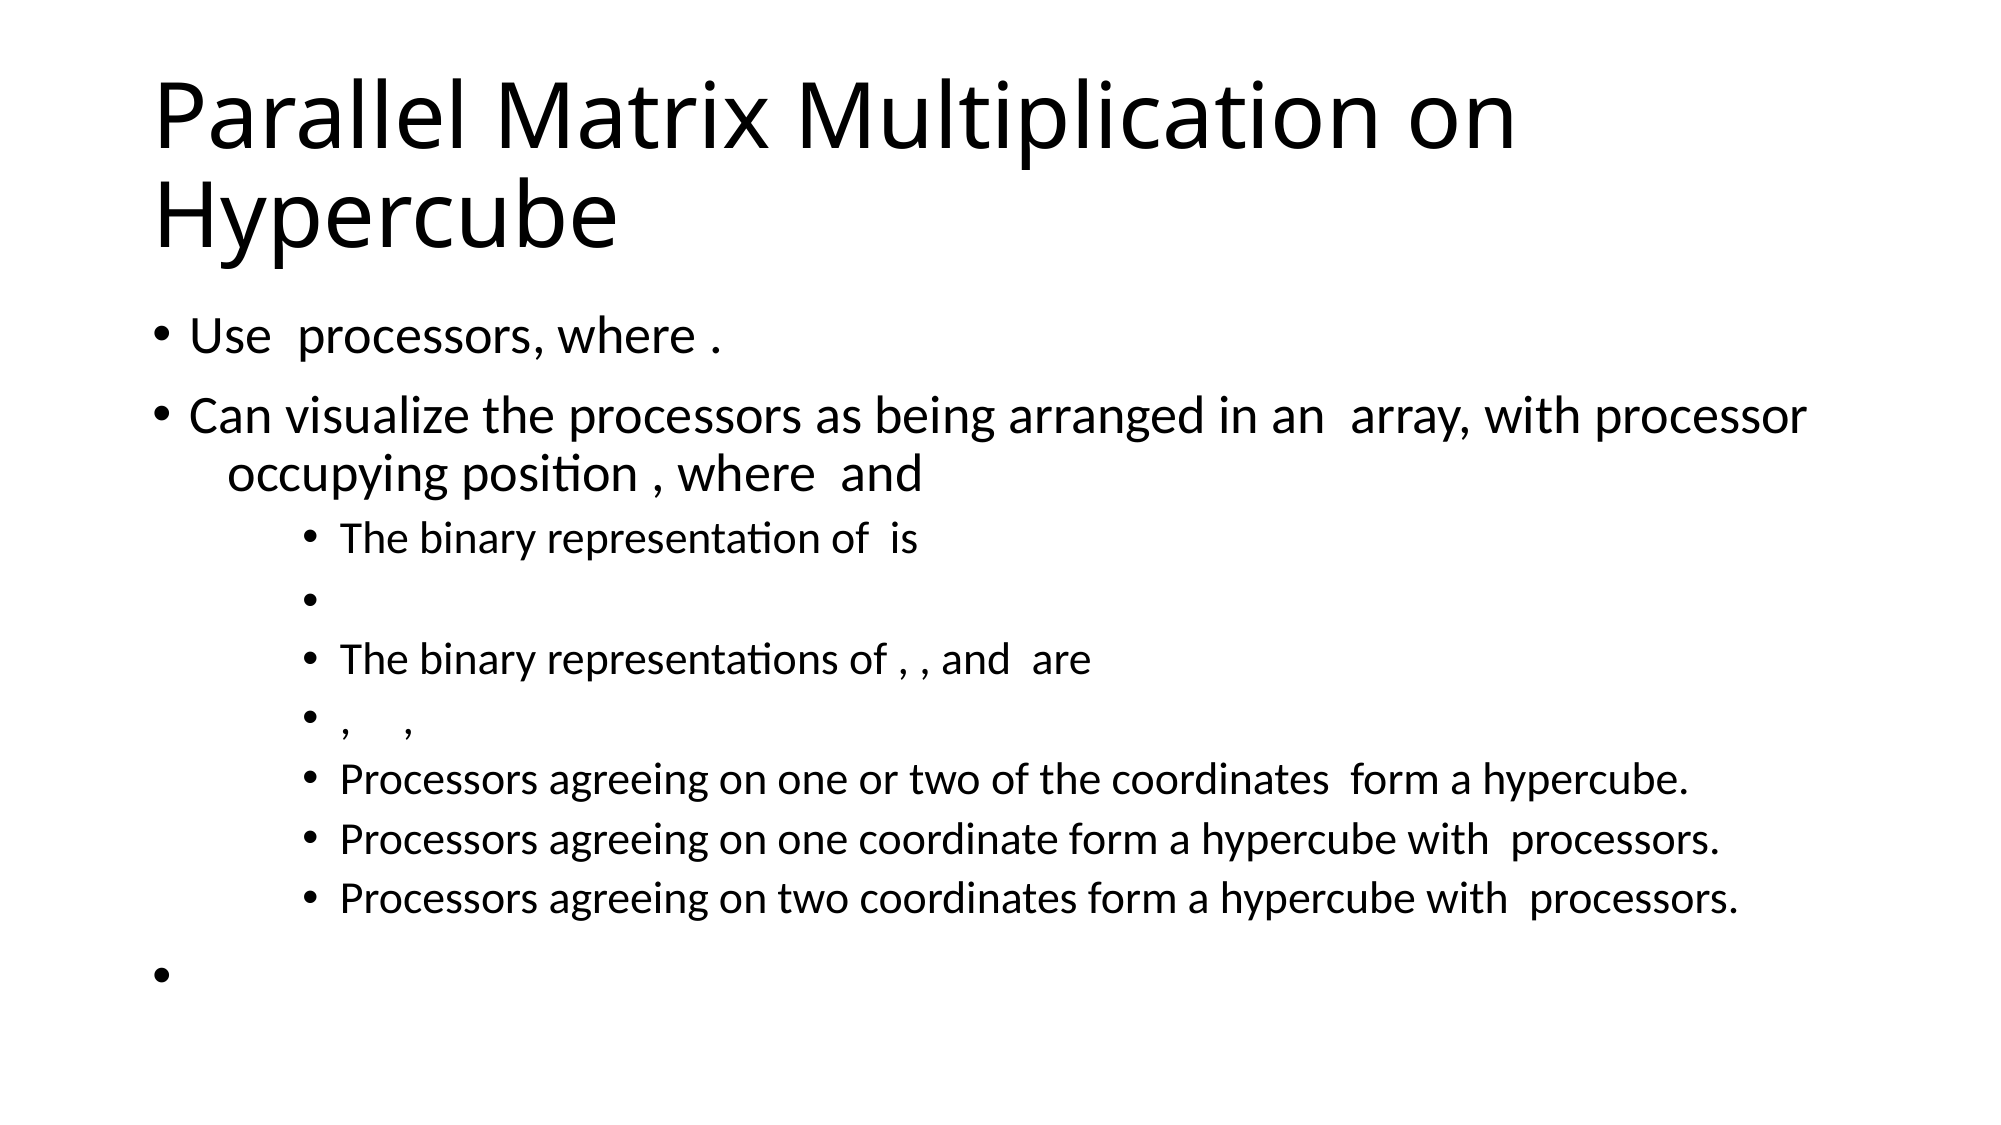

# Parallel Matrix Multiplication on Hypercube
Use processors, where .
Can visualize the processors as being arranged in an array, with processor occupying position , where and
The binary representation of is
The binary representations of , , and are
, ,
Processors agreeing on one or two of the coordinates form a hypercube.
Processors agreeing on one coordinate form a hypercube with processors.
Processors agreeing on two coordinates form a hypercube with processors.